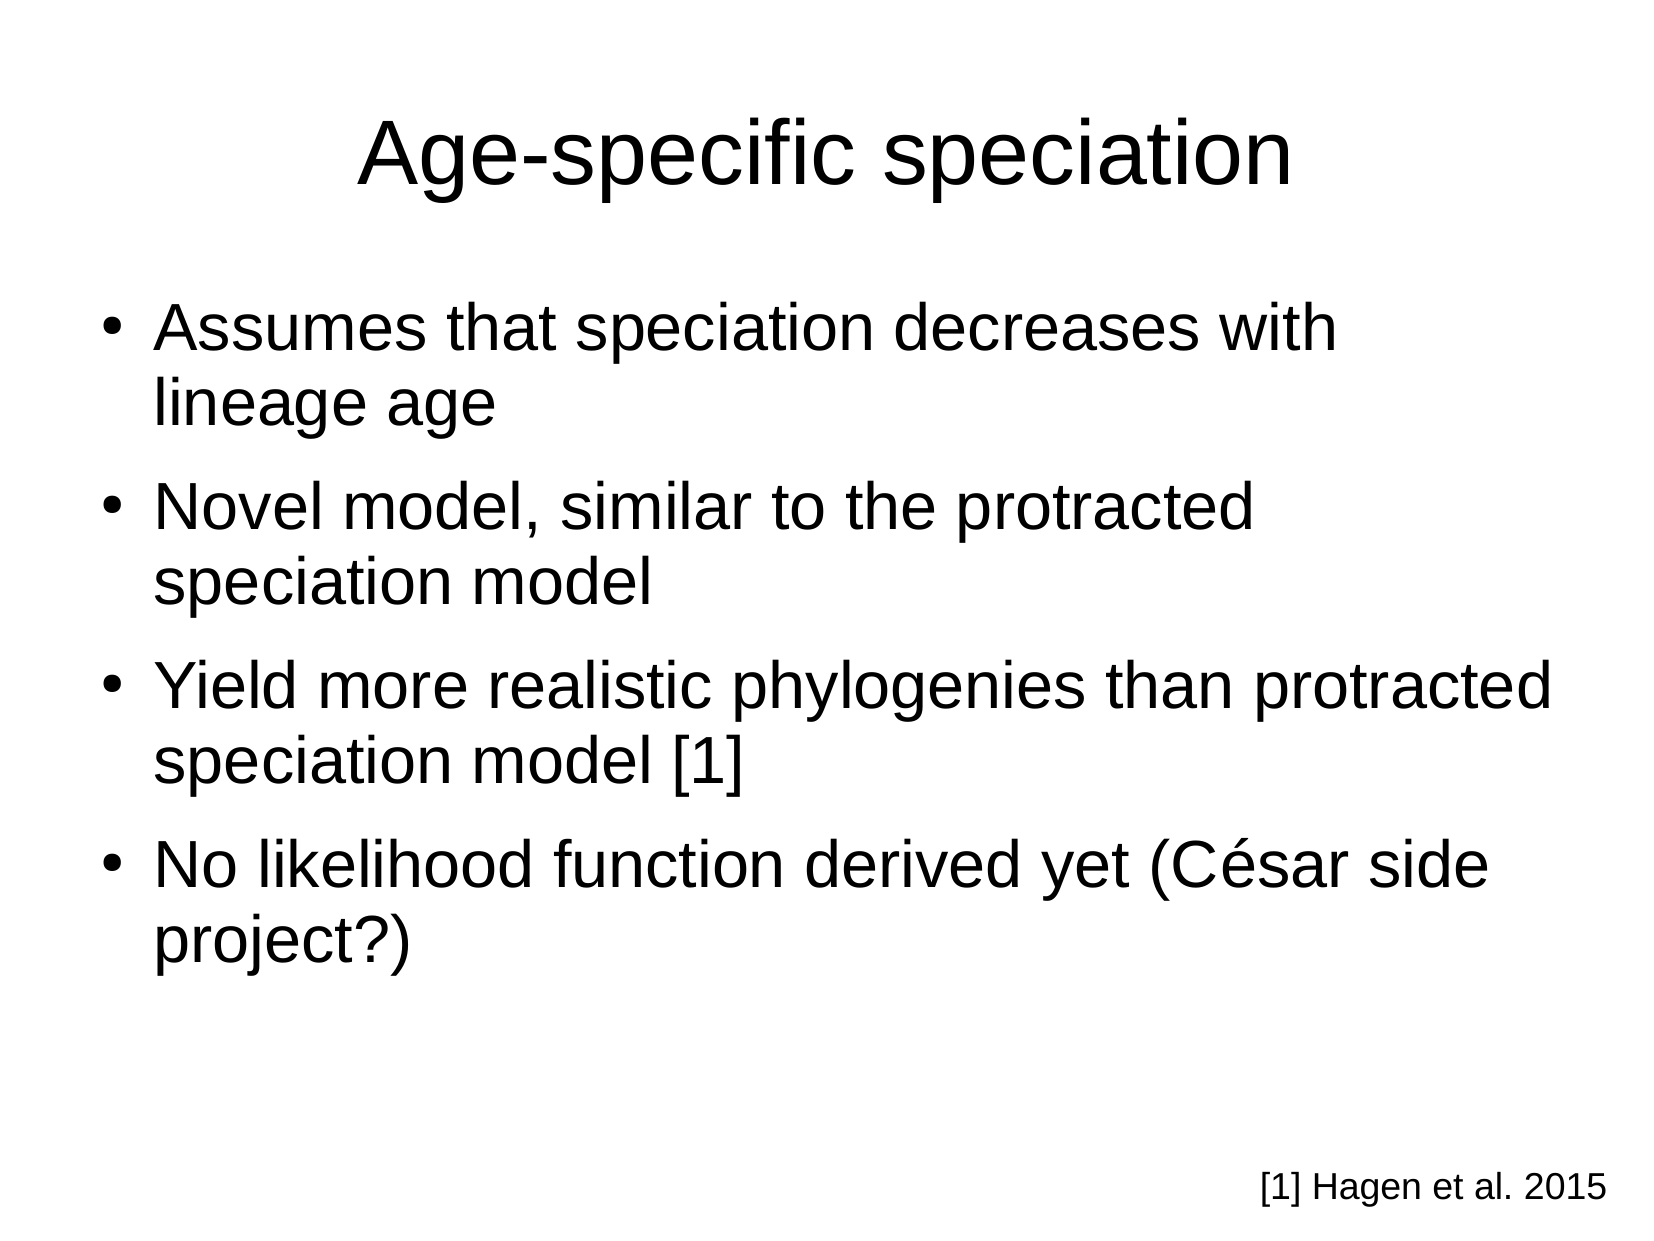

# Age-specific speciation
Assumes that speciation decreases with lineage age
Novel model, similar to the protracted speciation model
Yield more realistic phylogenies than protracted speciation model [1]
No likelihood function derived yet (César side project?)
[1] Hagen et al. 2015